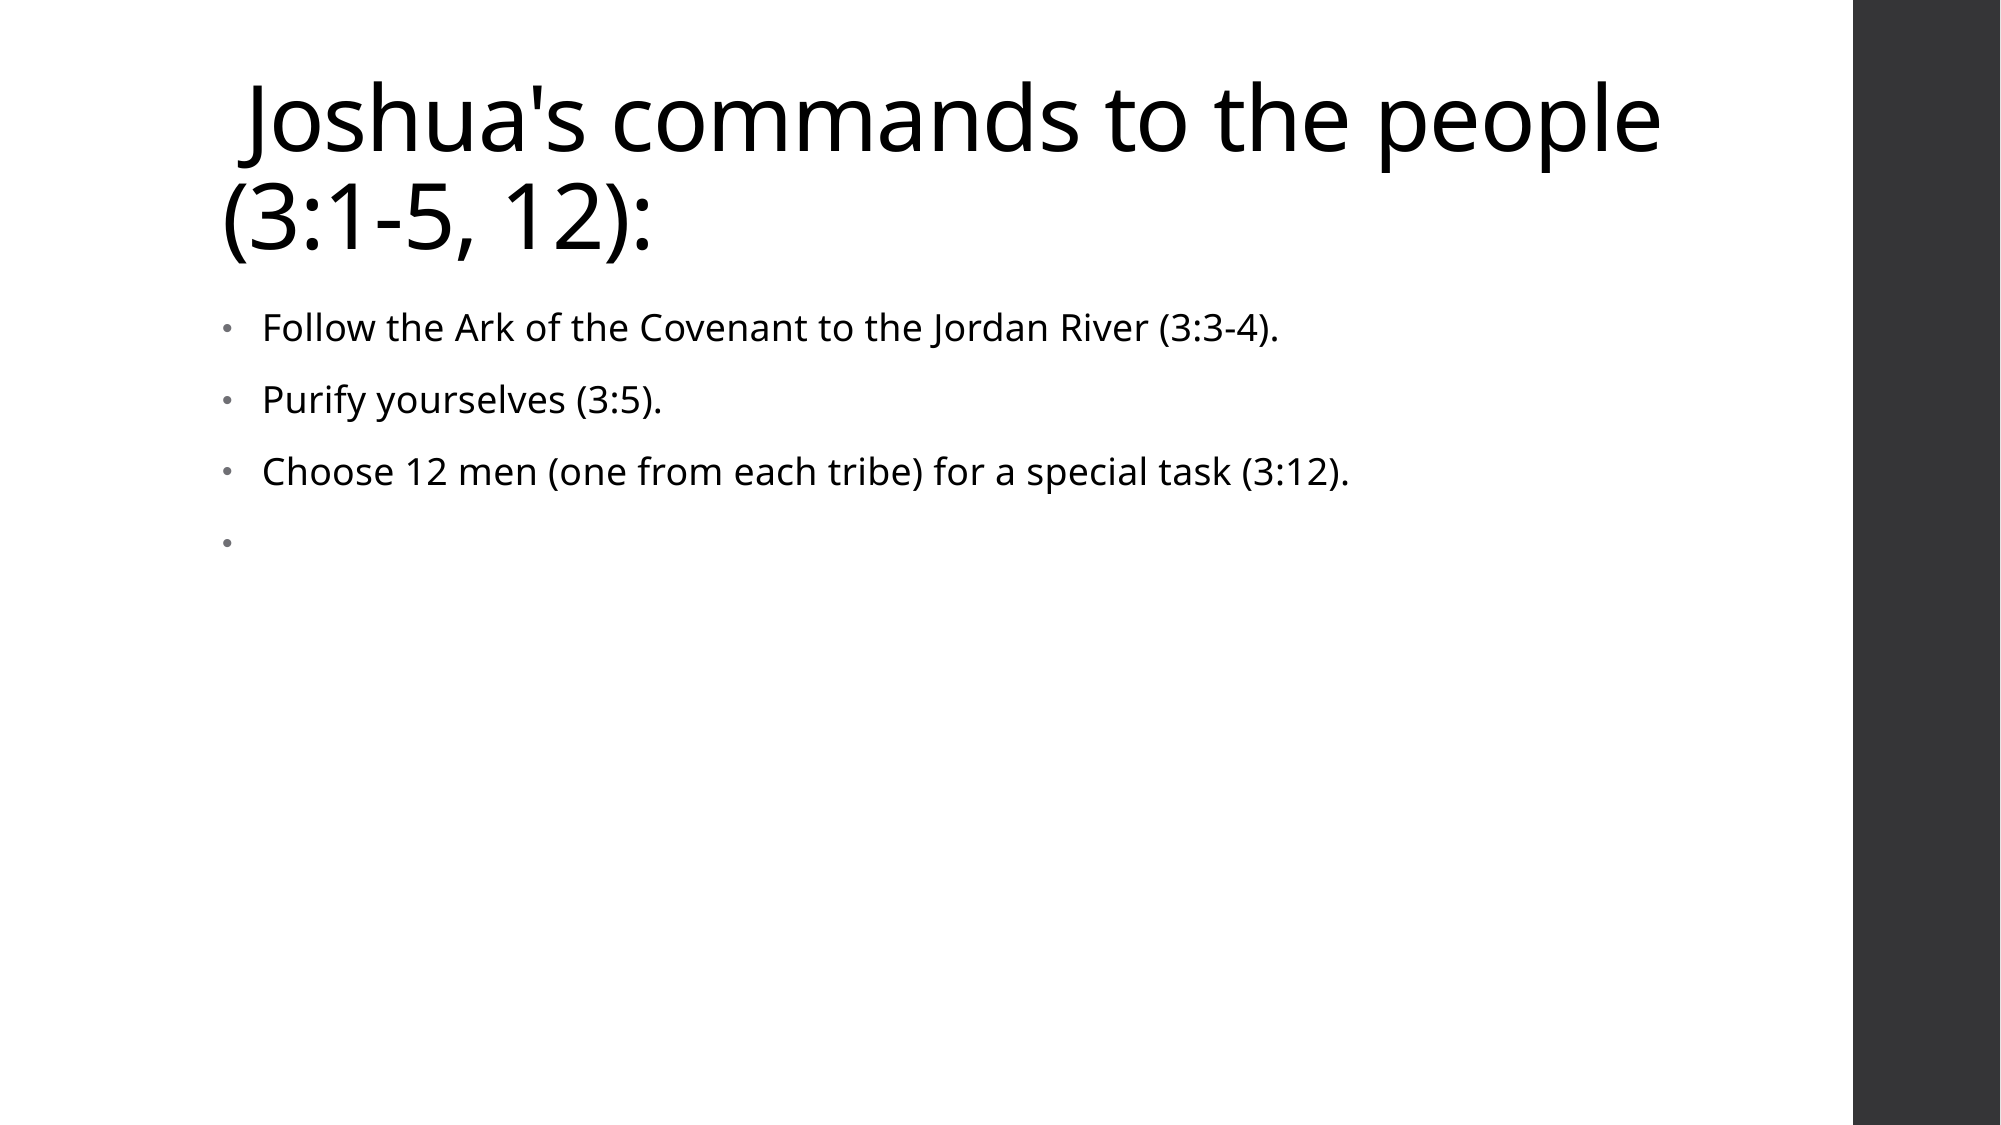

# Joshua's commands to the people (3:1-5, 12):
 Follow the Ark of the Covenant to the Jordan River (3:3-4).
 Purify yourselves (3:5).
 Choose 12 men (one from each tribe) for a special task (3:12).